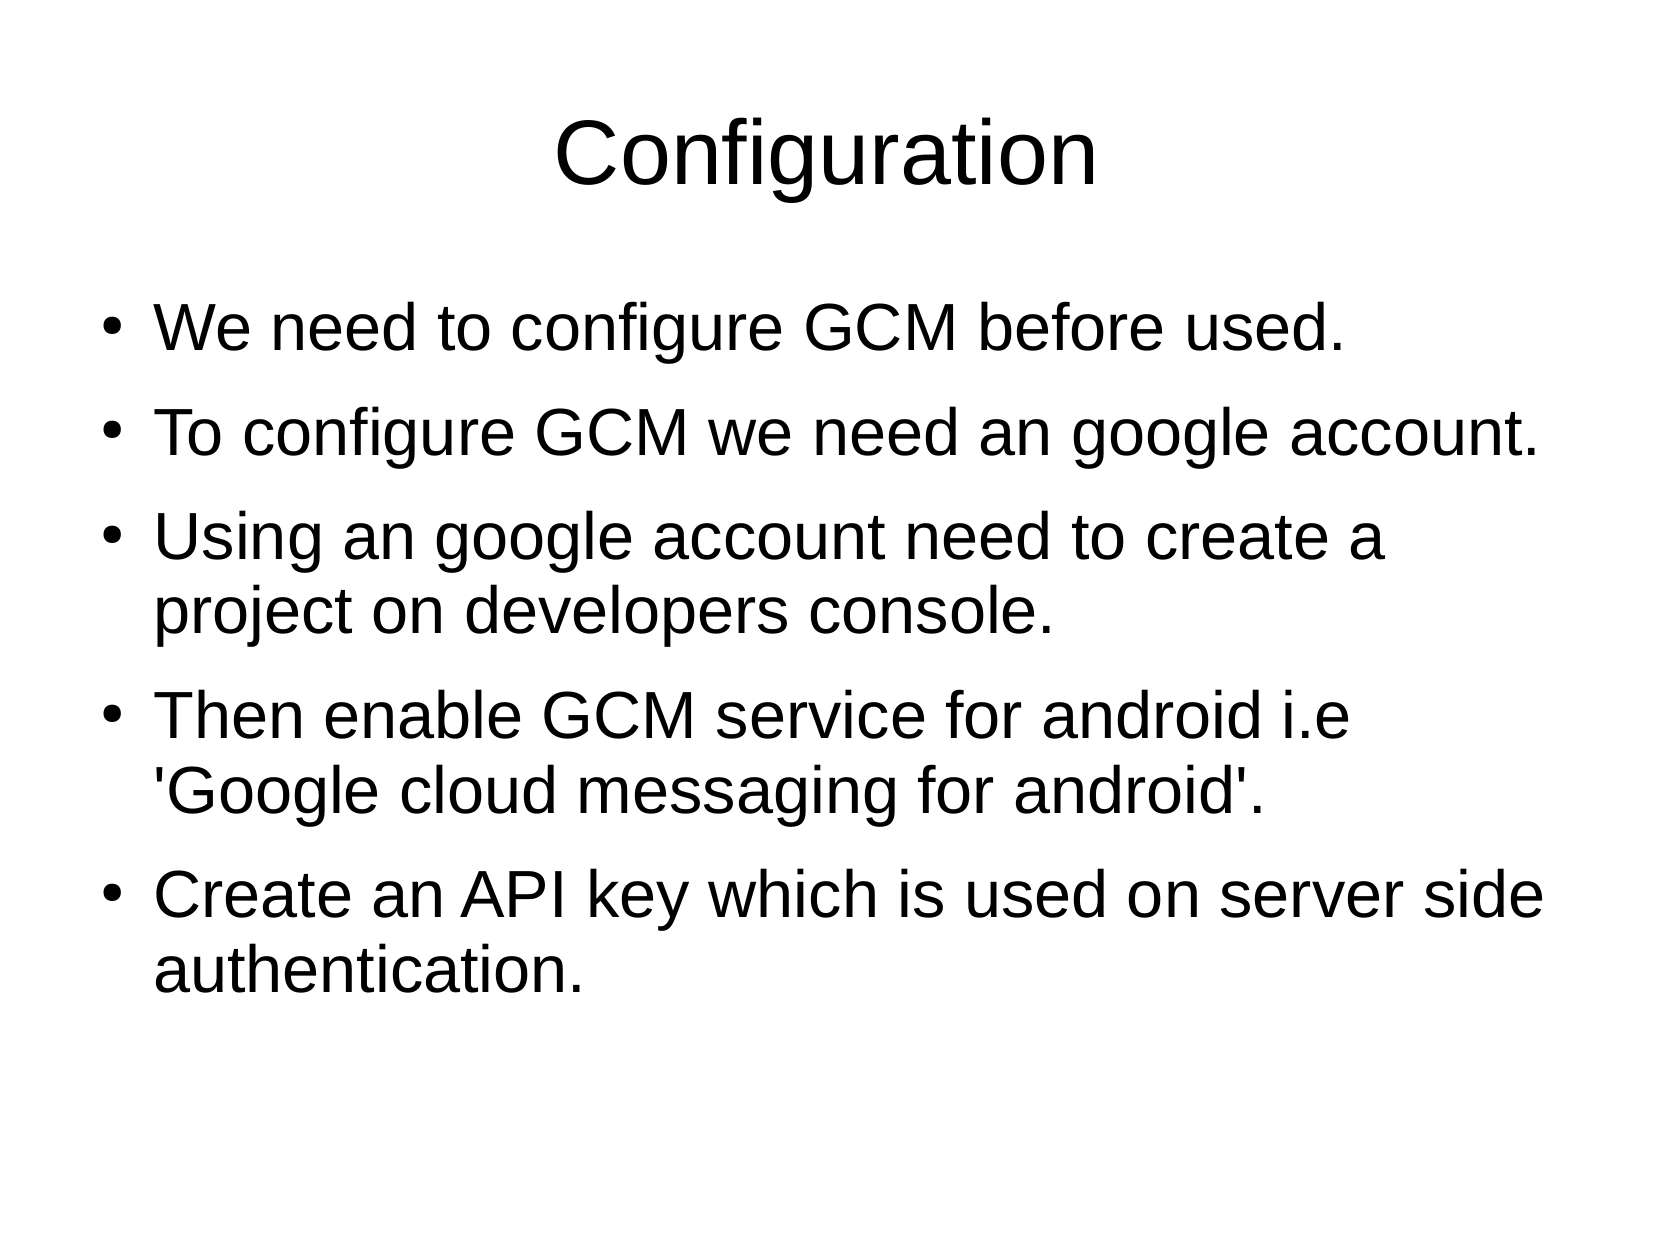

# Configuration
We need to configure GCM before used.
To configure GCM we need an google account.
Using an google account need to create a project on developers console.
Then enable GCM service for android i.e 'Google cloud messaging for android'.
Create an API key which is used on server side authentication.